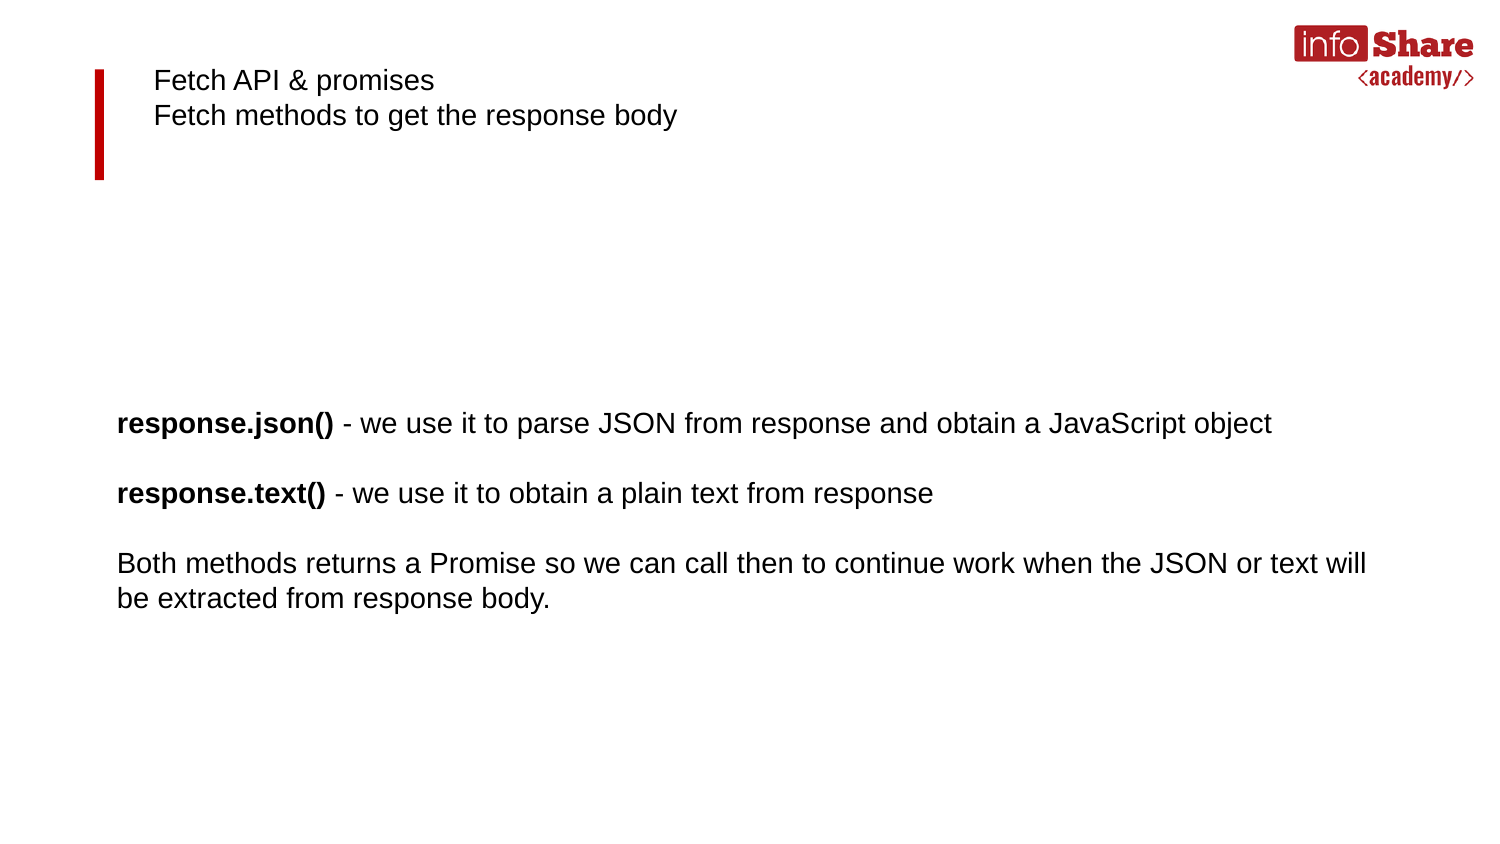

# Fetch API & promises Fetch methods to get the response body
response.json() - we use it to parse JSON from response and obtain a JavaScript object
response.text() - we use it to obtain a plain text from response
Both methods returns a Promise so we can call then to continue work when the JSON or text will be extracted from response body.